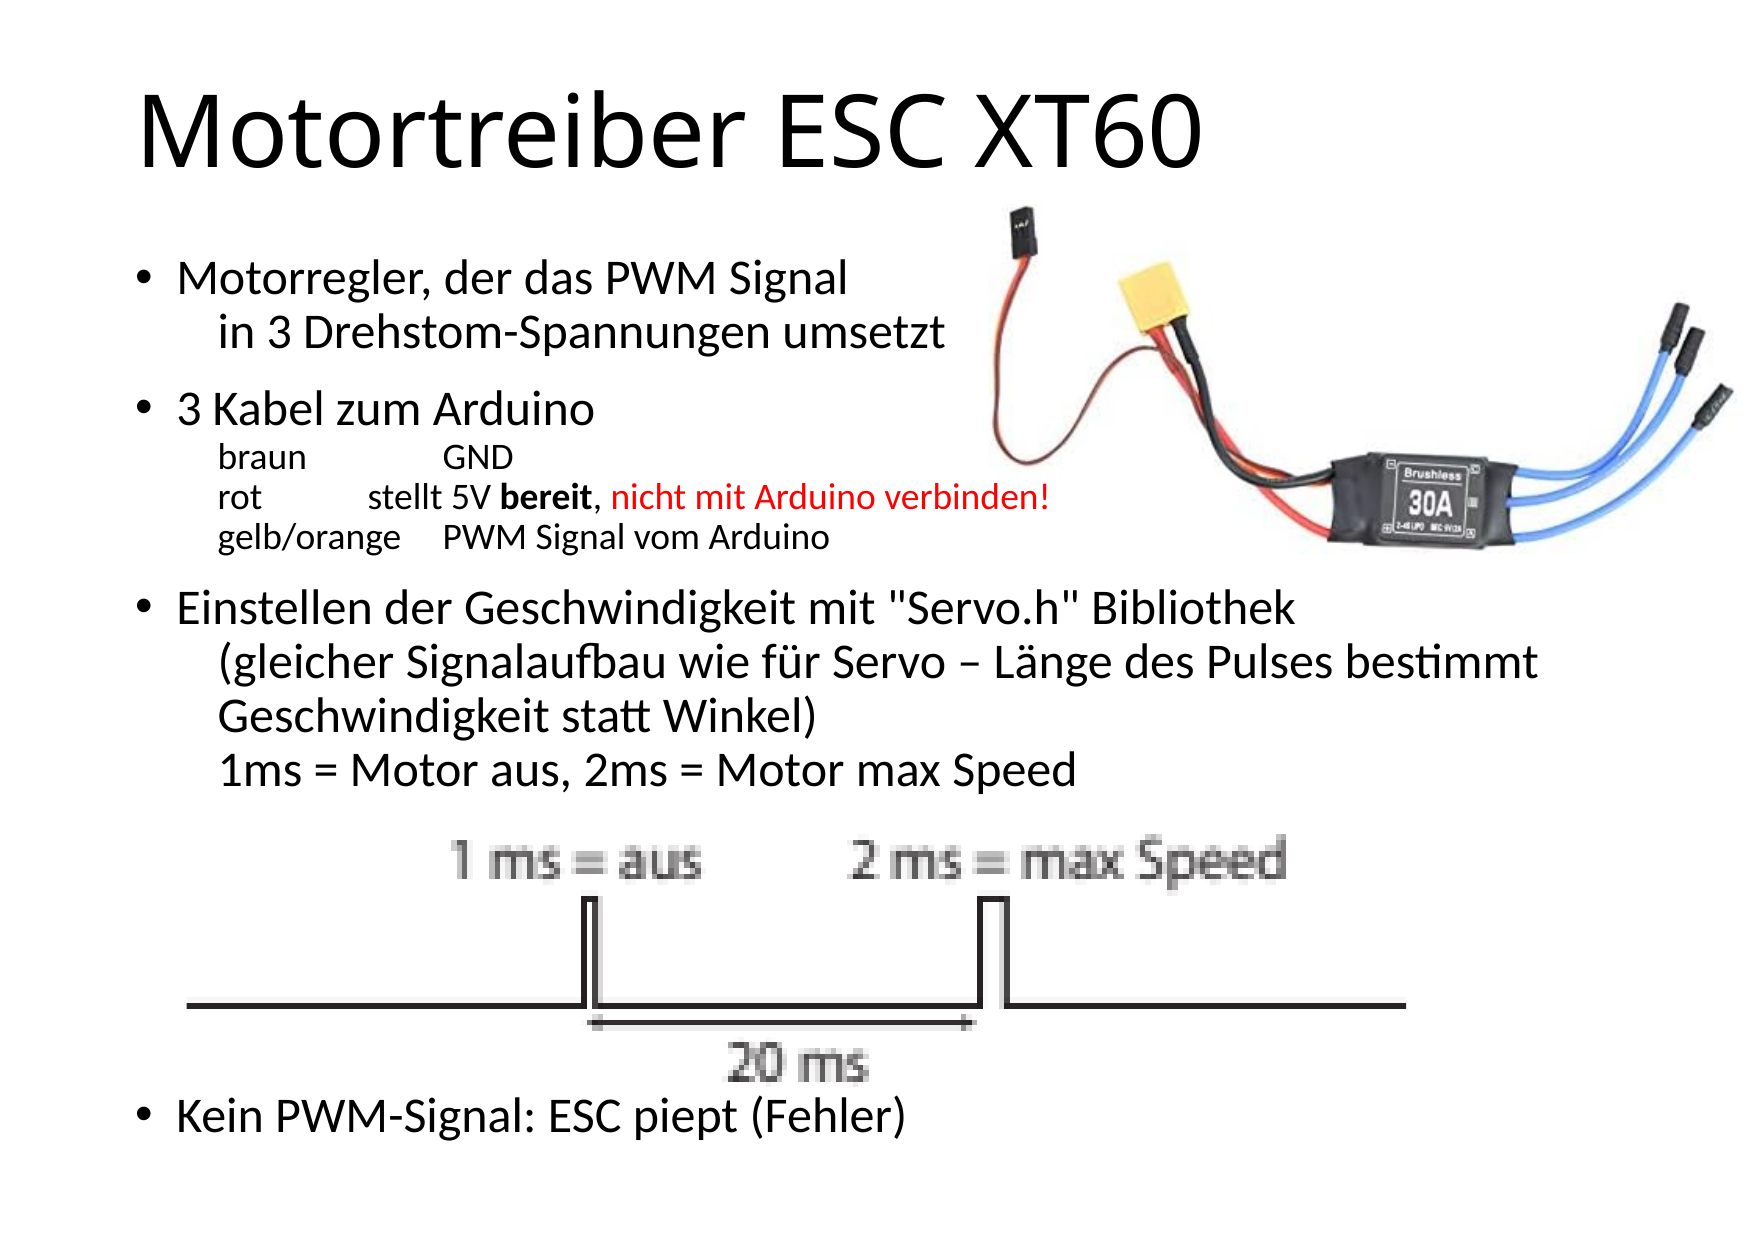

# Motortreiber ESC XT60
Motorregler, der das PWM Signal
in 3 Drehstom-Spannungen umsetzt
3 Kabel zum Arduino
braun		GND
rot		stellt 5V bereit, nicht mit Arduino verbinden!
gelb/orange	PWM Signal vom Arduino
Einstellen der Geschwindigkeit mit "Servo.h" Bibliothek
(gleicher Signalaufbau wie für Servo – Länge des Pulses bestimmt Geschwindigkeit statt Winkel)
1ms = Motor aus, 2ms = Motor max Speed
Kein PWM-Signal: ESC piept (Fehler)